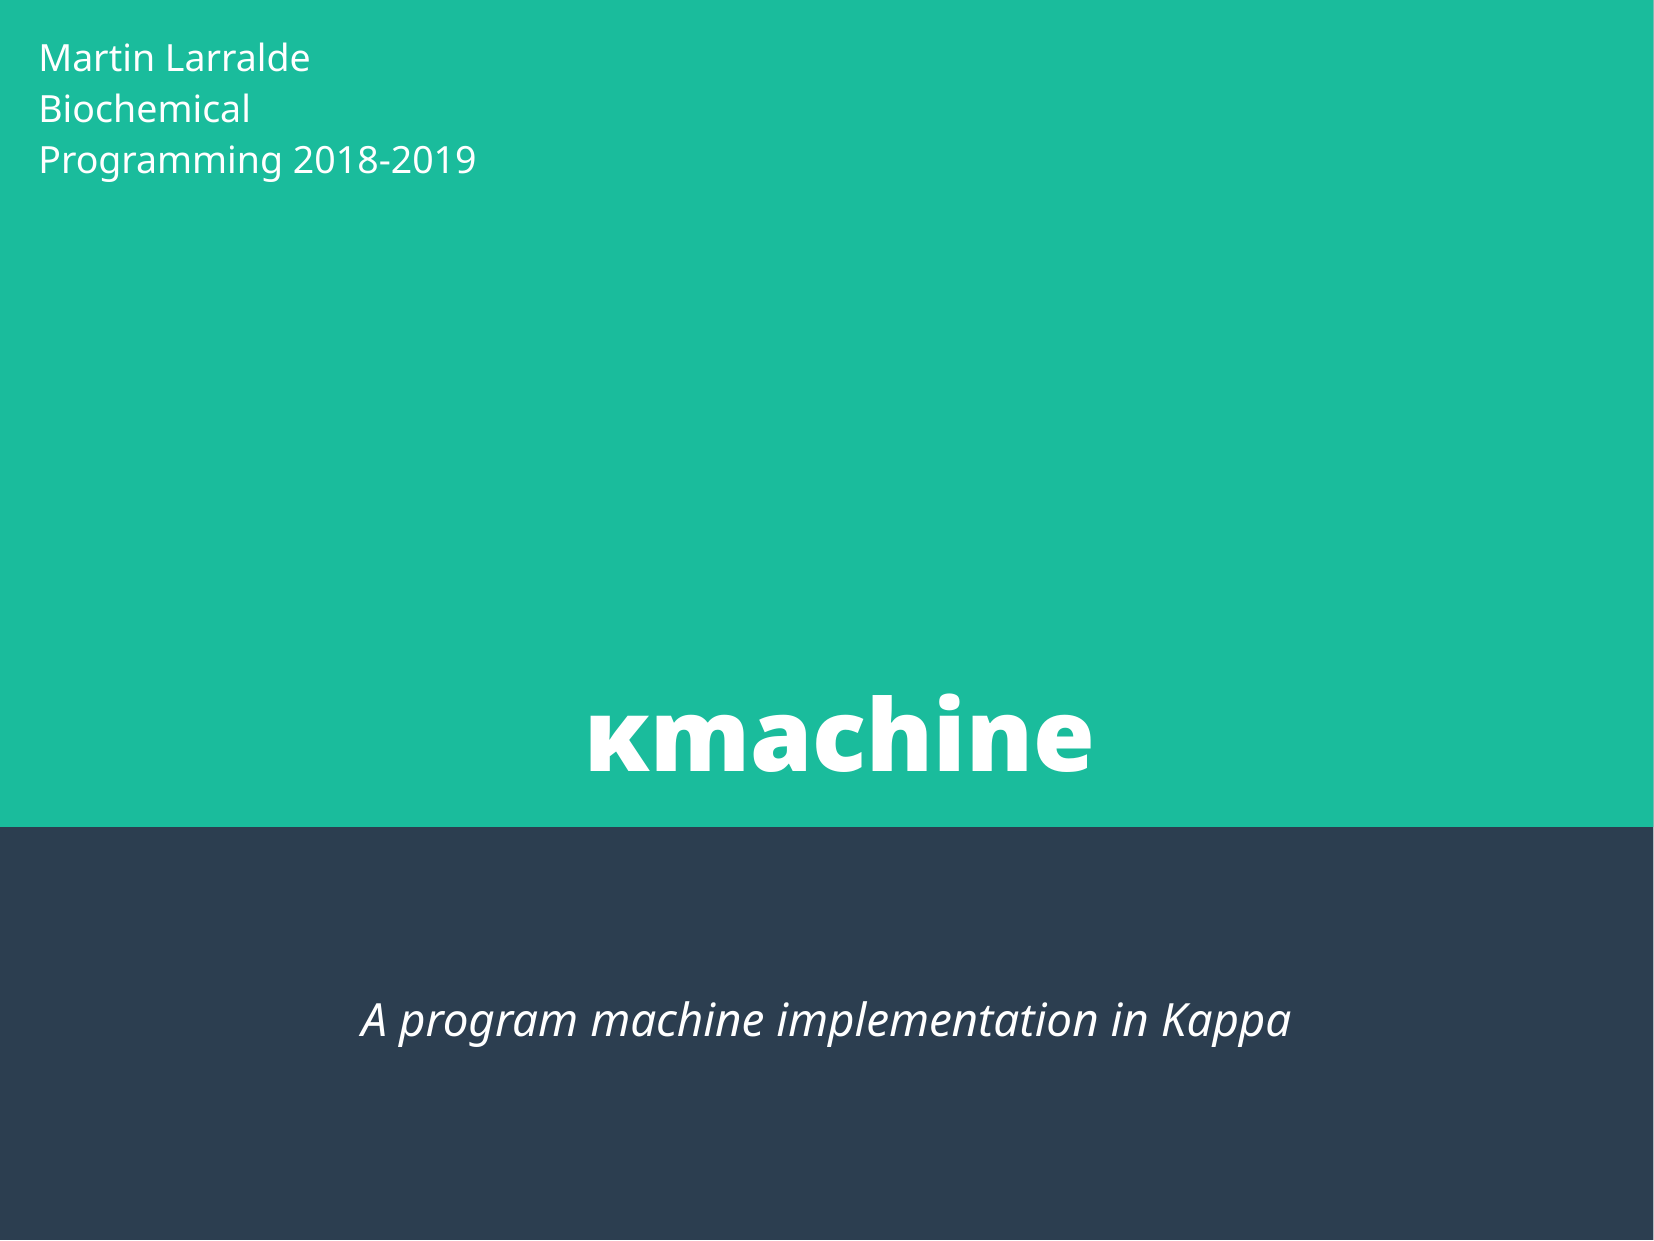

Martin Larralde
Biochemical Programming 2018-2019
# κmachine
A program machine implementation in Kappa